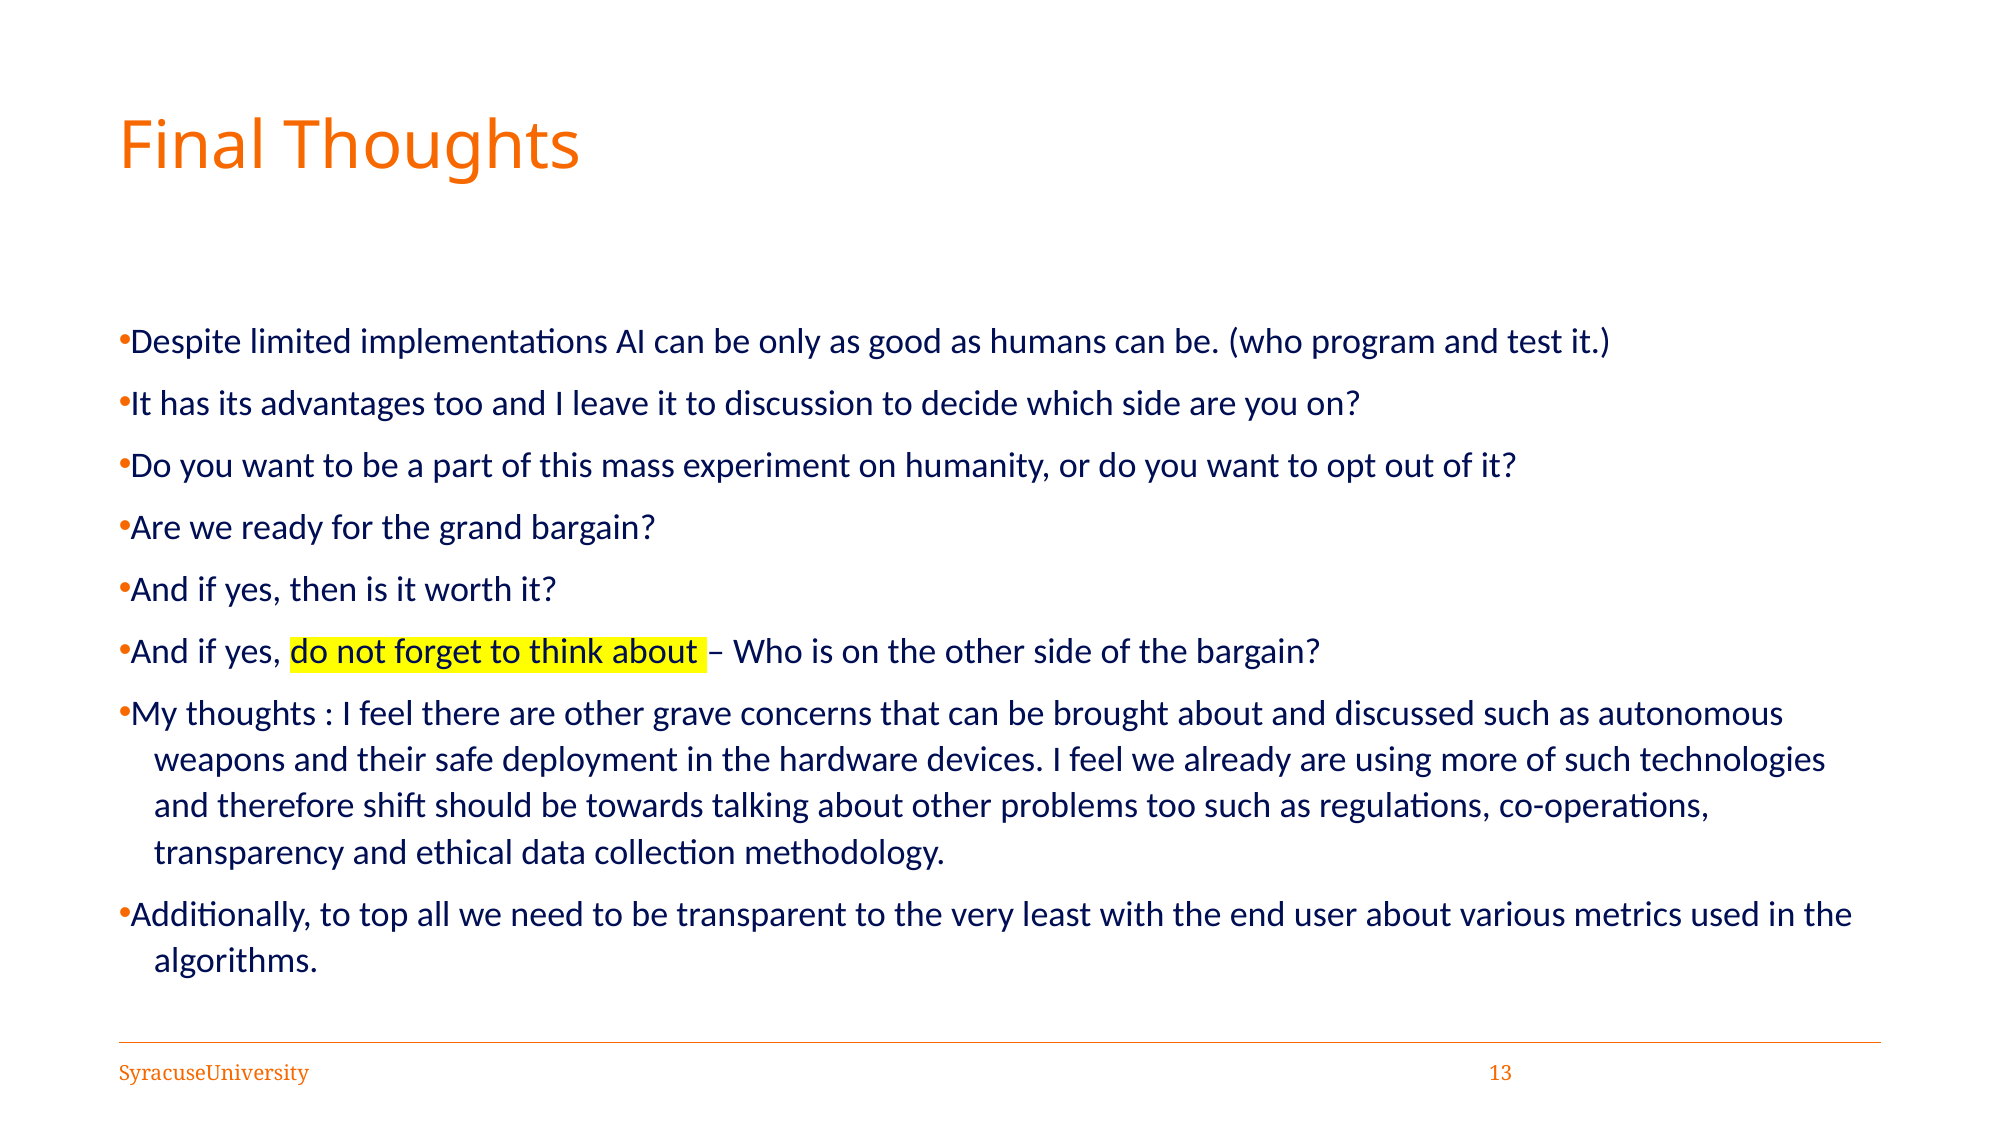

# Final Thoughts
Despite limited implementations AI can be only as good as humans can be. (who program and test it.)
It has its advantages too and I leave it to discussion to decide which side are you on?
Do you want to be a part of this mass experiment on humanity, or do you want to opt out of it?
Are we ready for the grand bargain?
And if yes, then is it worth it?
And if yes, do not forget to think about – Who is on the other side of the bargain?
My thoughts : I feel there are other grave concerns that can be brought about and discussed such as autonomous weapons and their safe deployment in the hardware devices. I feel we already are using more of such technologies and therefore shift should be towards talking about other problems too such as regulations, co-operations, transparency and ethical data collection methodology.
Additionally, to top all we need to be transparent to the very least with the end user about various metrics used in the algorithms.